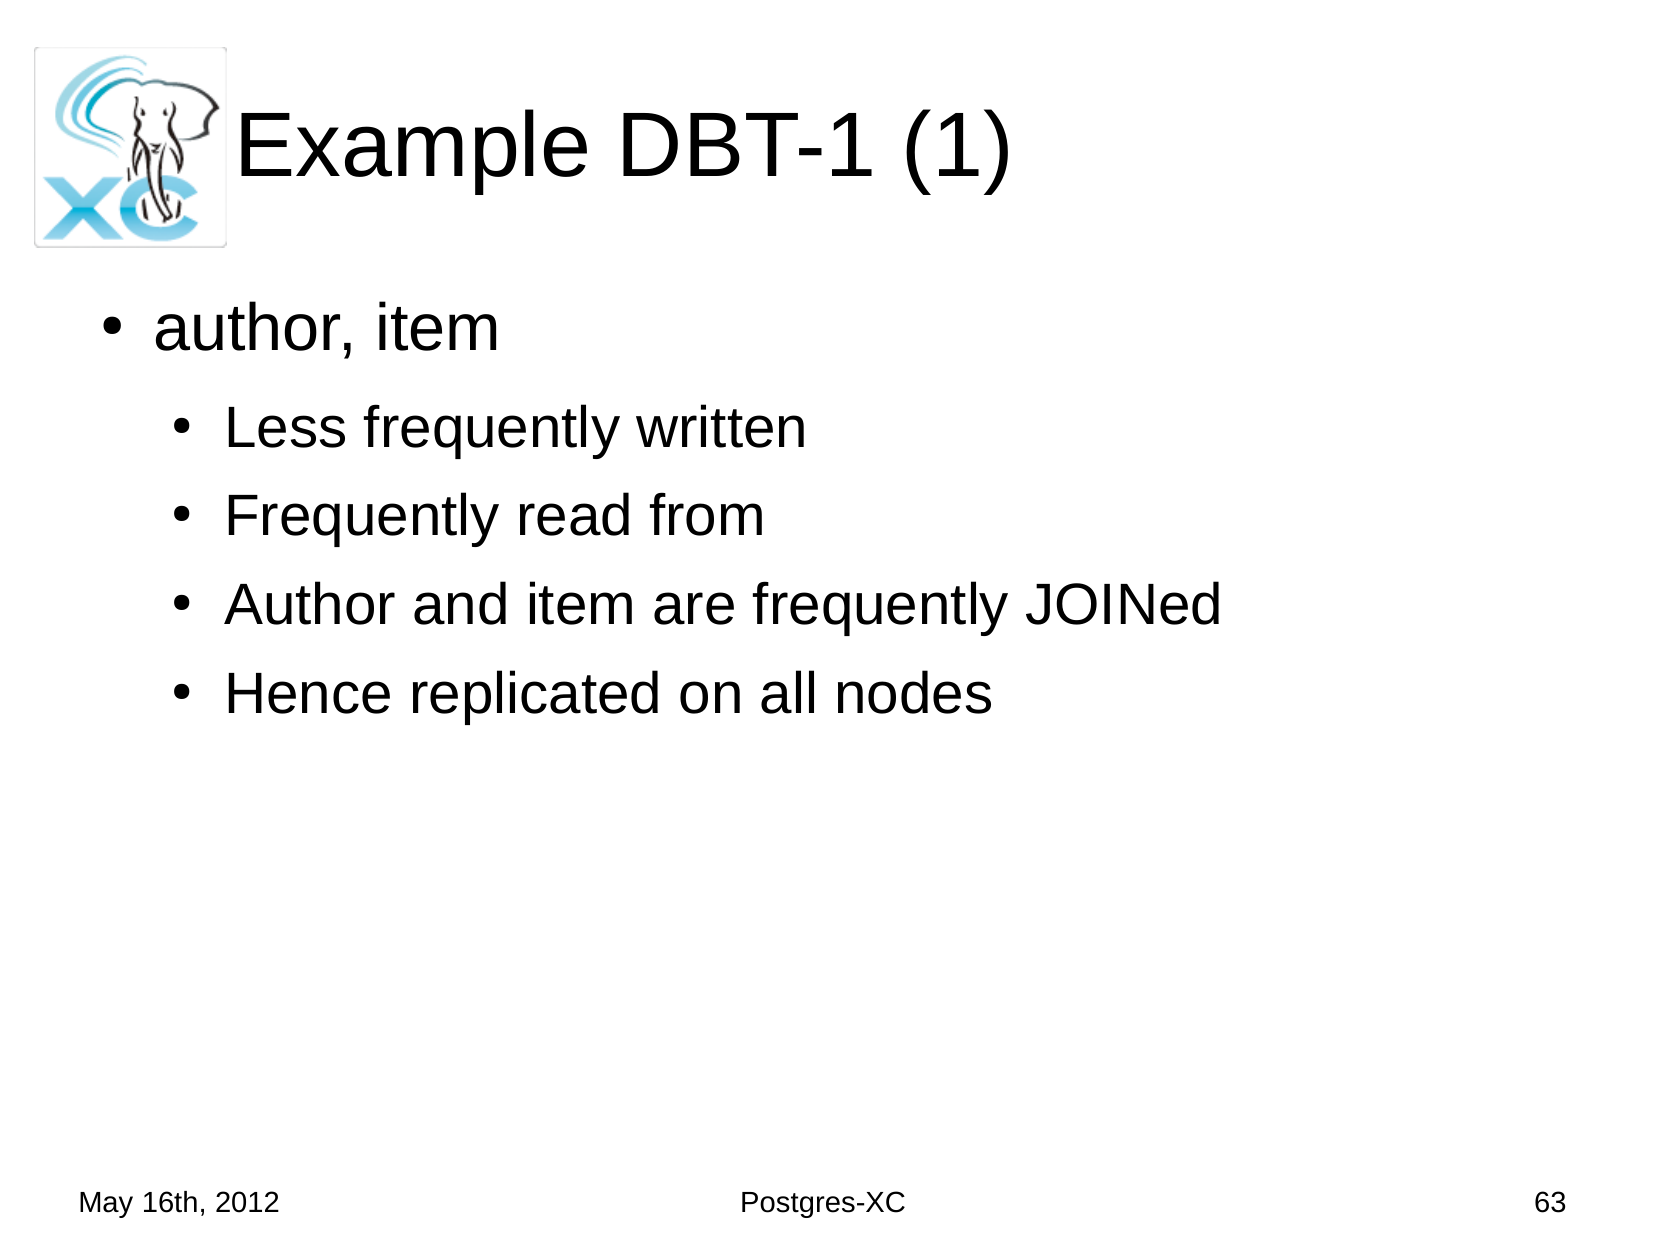

# Example DBT-1 (1)
author, item
Less frequently written
Frequently read from
Author and item are frequently JOINed
Hence replicated on all nodes
63